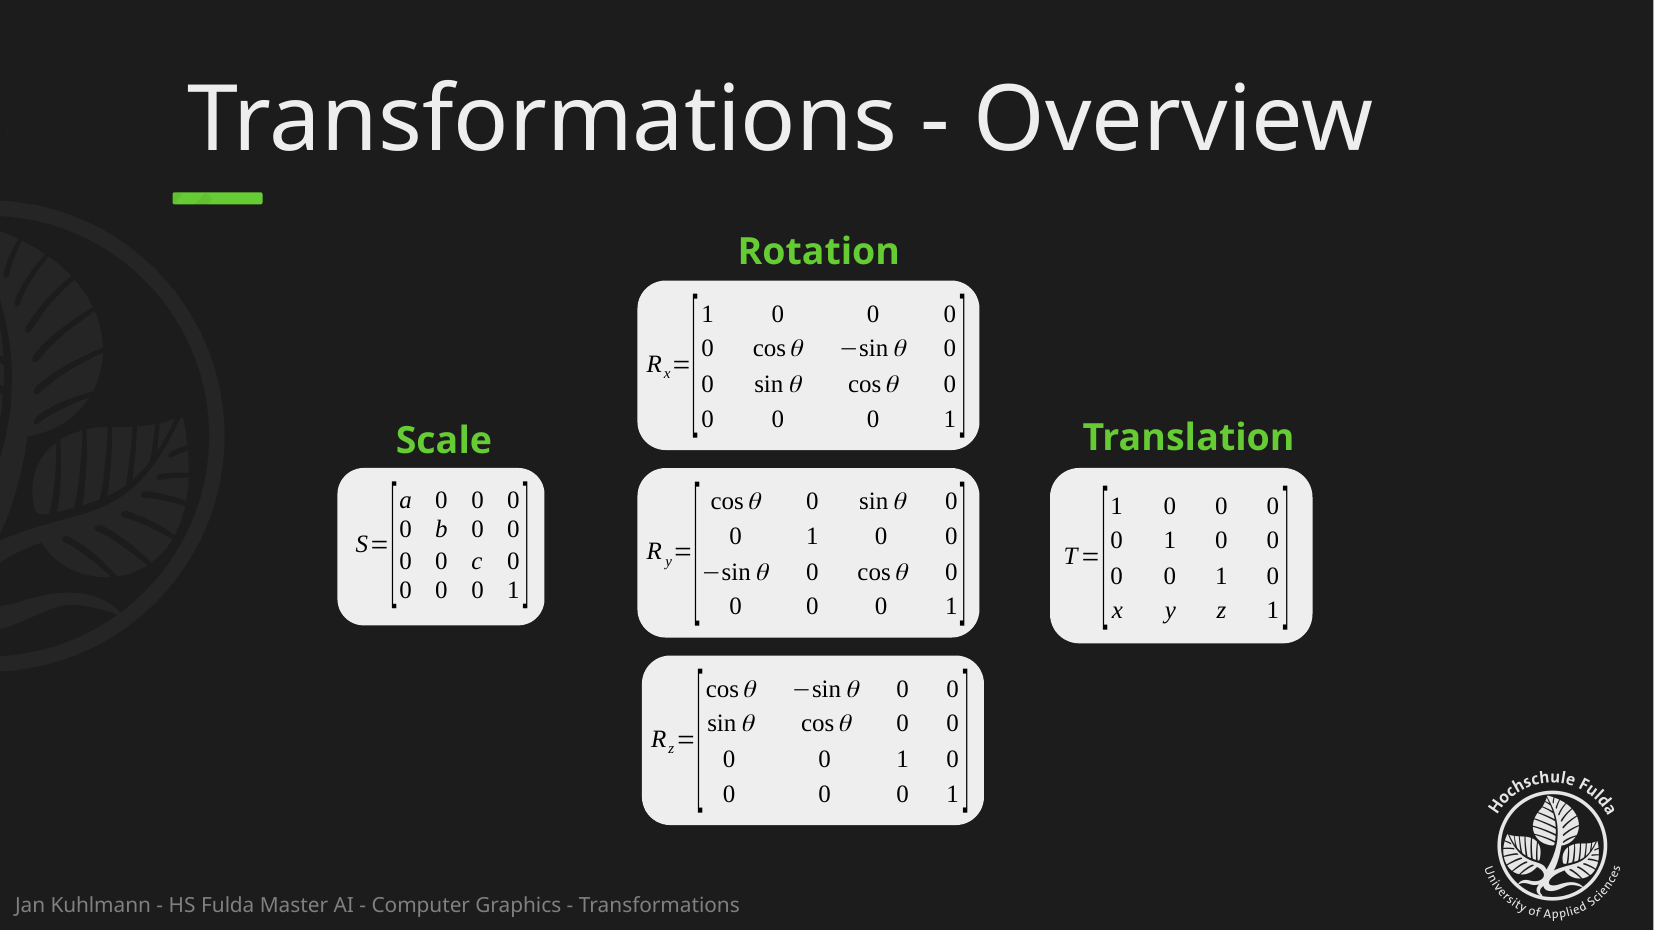

# Transformations - Overview
Rotation
Translation
Scale
Jan Kuhlmann - HS Fulda Master AI - Computer Graphics - Transformations